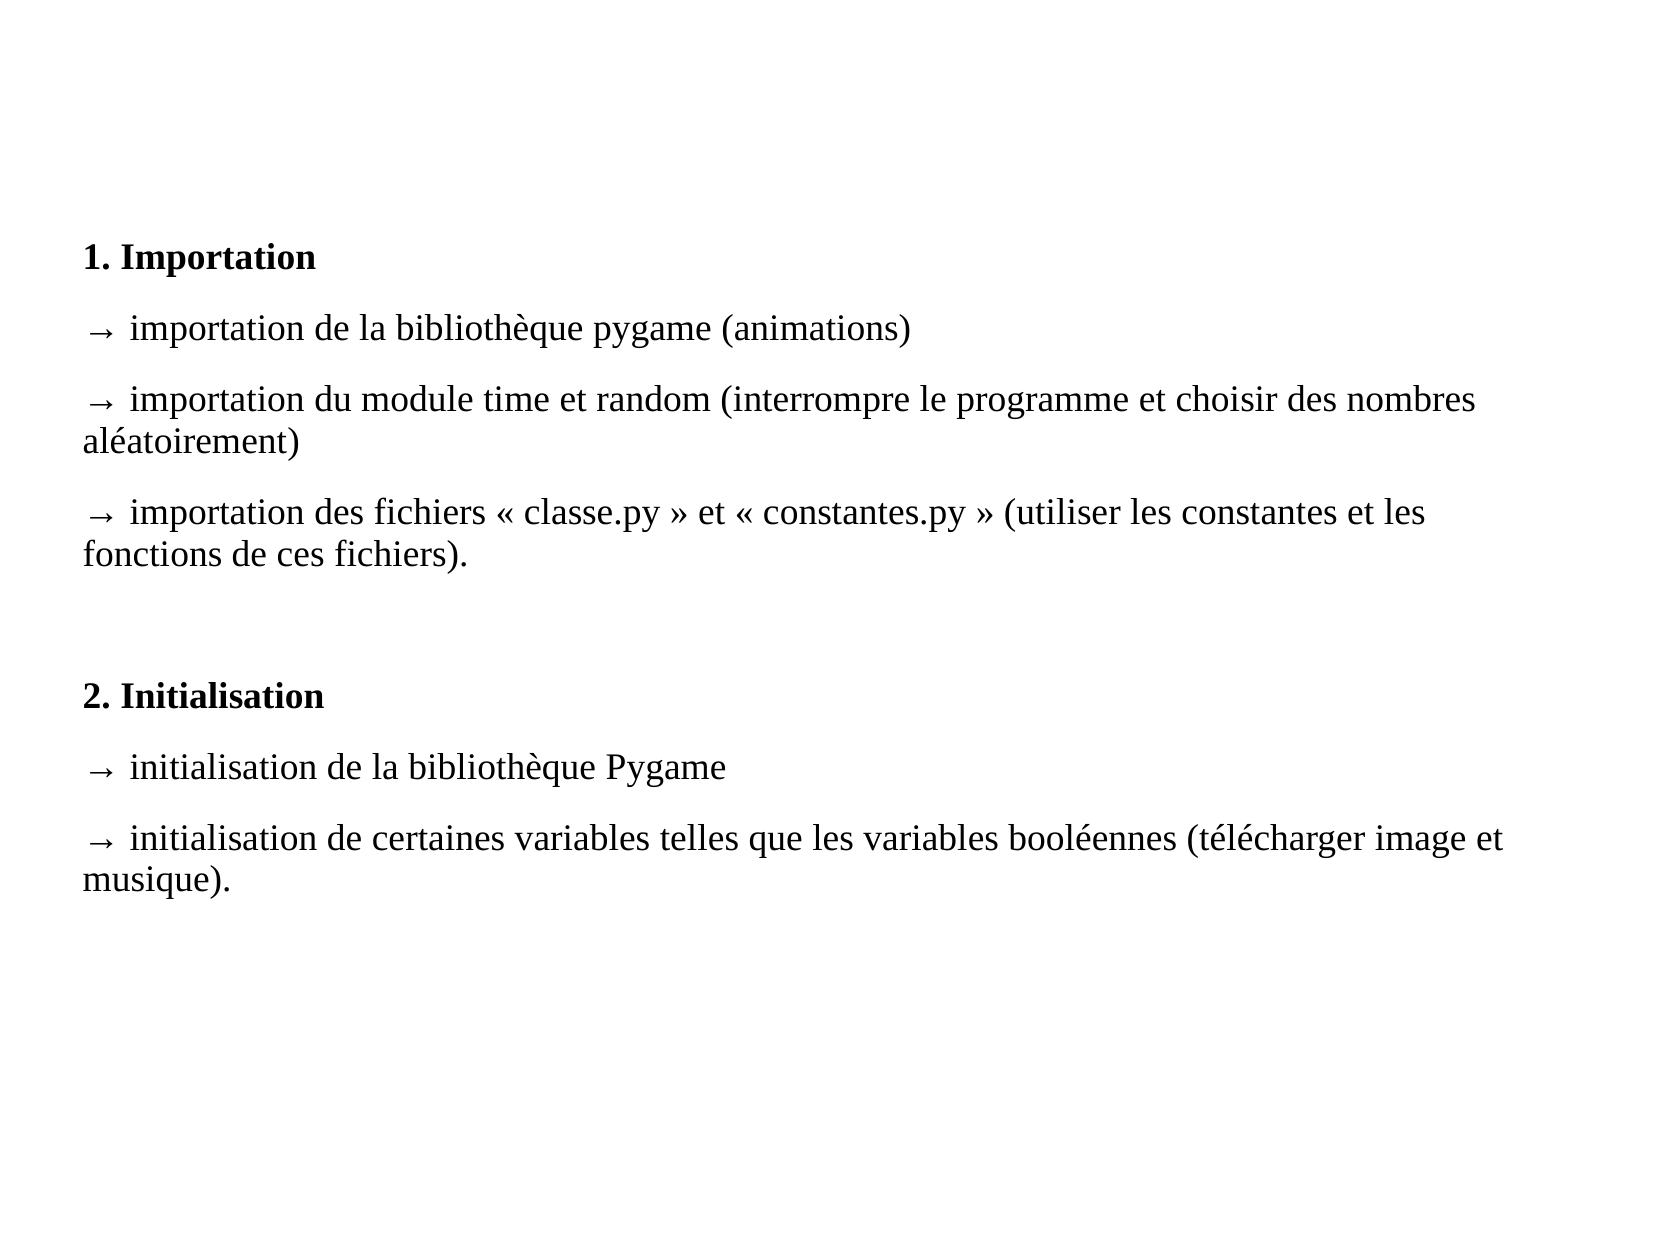

# 1. Importation
→ importation de la bibliothèque pygame (animations)
→ importation du module time et random (interrompre le programme et choisir des nombres aléatoirement)
→ importation des fichiers « classe.py » et « constantes.py » (utiliser les constantes et les fonctions de ces fichiers).
2. Initialisation
→ initialisation de la bibliothèque Pygame
→ initialisation de certaines variables telles que les variables booléennes (télécharger image et musique).